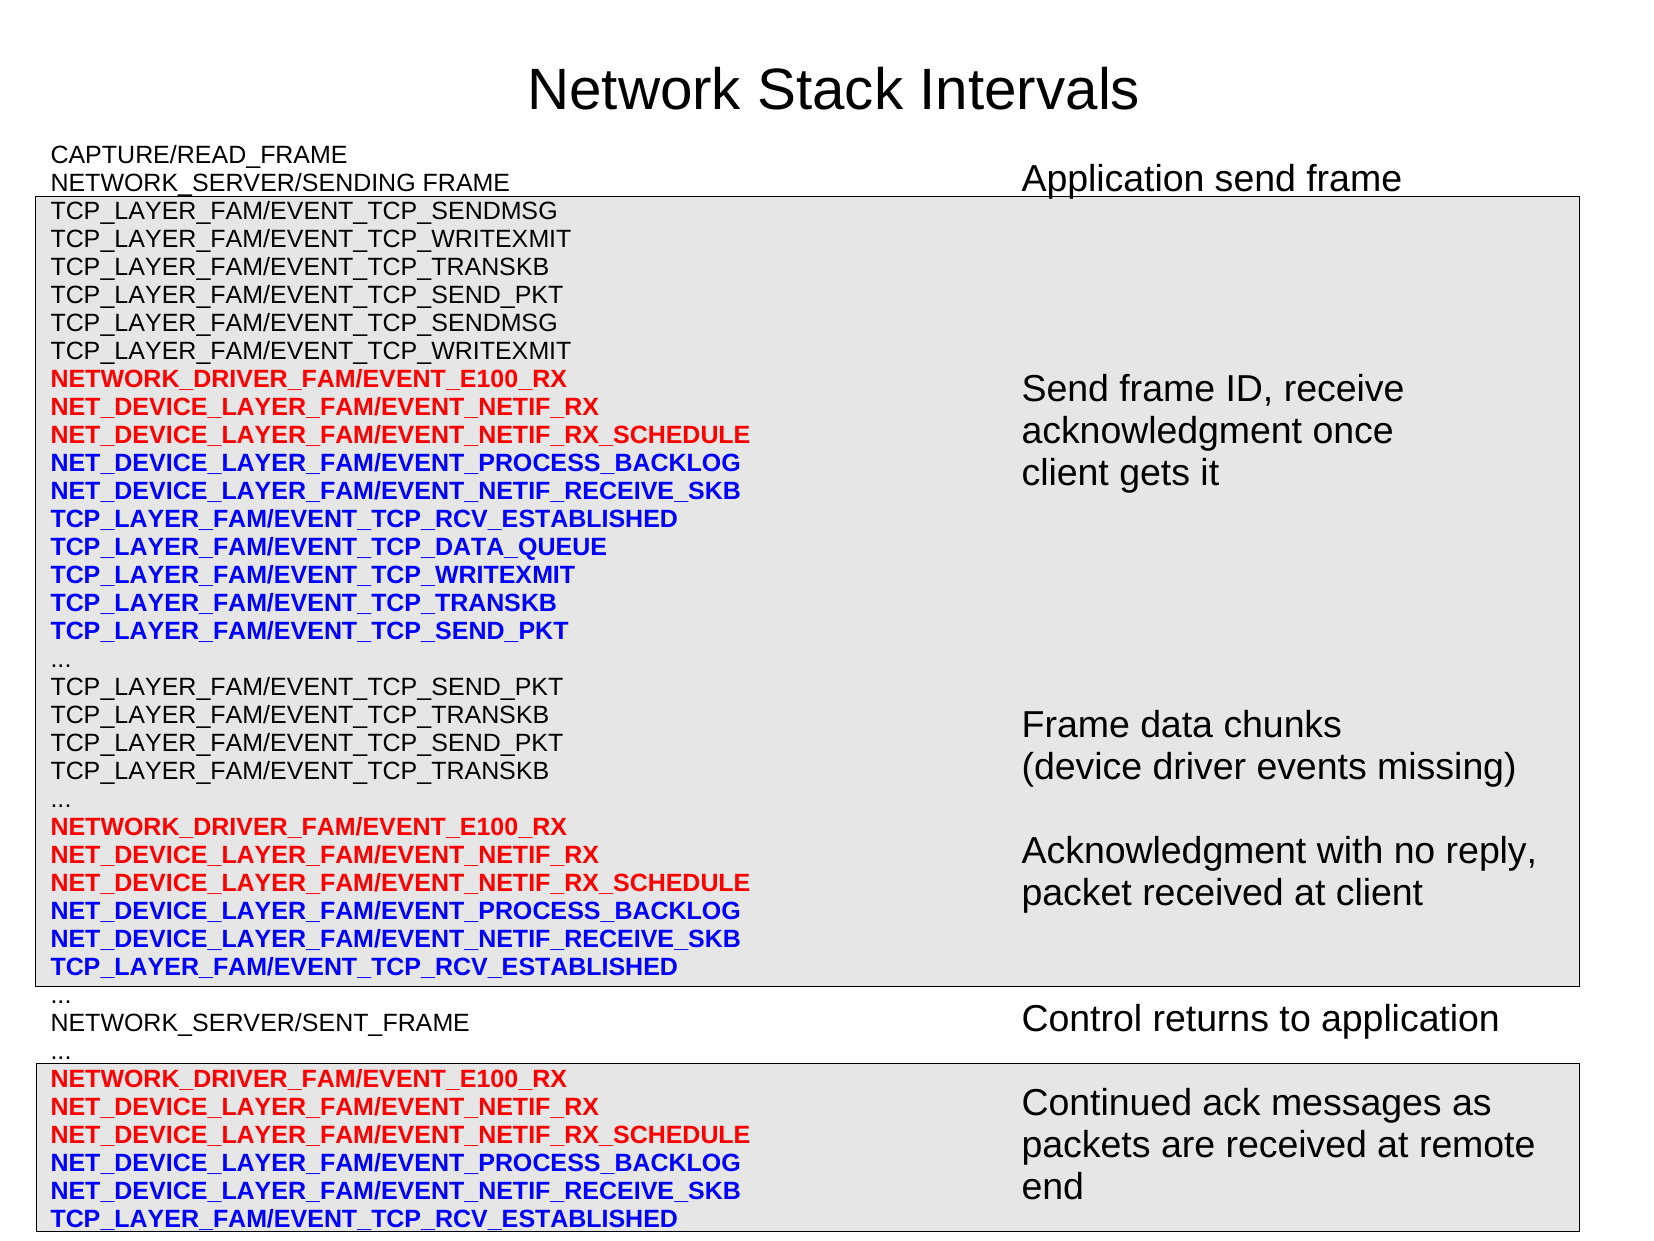

Network Stack Intervals
CAPTURE/READ_FRAME
NETWORK_SERVER/SENDING FRAME
TCP_LAYER_FAM/EVENT_TCP_SENDMSG
TCP_LAYER_FAM/EVENT_TCP_WRITEXMIT
TCP_LAYER_FAM/EVENT_TCP_TRANSKB
TCP_LAYER_FAM/EVENT_TCP_SEND_PKT
TCP_LAYER_FAM/EVENT_TCP_SENDMSG
TCP_LAYER_FAM/EVENT_TCP_WRITEXMIT
NETWORK_DRIVER_FAM/EVENT_E100_RX
NET_DEVICE_LAYER_FAM/EVENT_NETIF_RX
NET_DEVICE_LAYER_FAM/EVENT_NETIF_RX_SCHEDULE
NET_DEVICE_LAYER_FAM/EVENT_PROCESS_BACKLOG
NET_DEVICE_LAYER_FAM/EVENT_NETIF_RECEIVE_SKB
TCP_LAYER_FAM/EVENT_TCP_RCV_ESTABLISHED
TCP_LAYER_FAM/EVENT_TCP_DATA_QUEUE
TCP_LAYER_FAM/EVENT_TCP_WRITEXMIT
TCP_LAYER_FAM/EVENT_TCP_TRANSKB
TCP_LAYER_FAM/EVENT_TCP_SEND_PKT
...
TCP_LAYER_FAM/EVENT_TCP_SEND_PKT
TCP_LAYER_FAM/EVENT_TCP_TRANSKB
TCP_LAYER_FAM/EVENT_TCP_SEND_PKT
TCP_LAYER_FAM/EVENT_TCP_TRANSKB
...
NETWORK_DRIVER_FAM/EVENT_E100_RX
NET_DEVICE_LAYER_FAM/EVENT_NETIF_RX
NET_DEVICE_LAYER_FAM/EVENT_NETIF_RX_SCHEDULE
NET_DEVICE_LAYER_FAM/EVENT_PROCESS_BACKLOG
NET_DEVICE_LAYER_FAM/EVENT_NETIF_RECEIVE_SKB
TCP_LAYER_FAM/EVENT_TCP_RCV_ESTABLISHED
...
NETWORK_SERVER/SENT_FRAME
...
NETWORK_DRIVER_FAM/EVENT_E100_RX
NET_DEVICE_LAYER_FAM/EVENT_NETIF_RX
NET_DEVICE_LAYER_FAM/EVENT_NETIF_RX_SCHEDULE
NET_DEVICE_LAYER_FAM/EVENT_PROCESS_BACKLOG
NET_DEVICE_LAYER_FAM/EVENT_NETIF_RECEIVE_SKB
TCP_LAYER_FAM/EVENT_TCP_RCV_ESTABLISHED
Application send frame
Send frame ID, receive
acknowledgment once
client gets it
Frame data chunks
(device driver events missing)
Acknowledgment with no reply, packet received at client
Control returns to application
Continued ack messages as packets are received at remote end